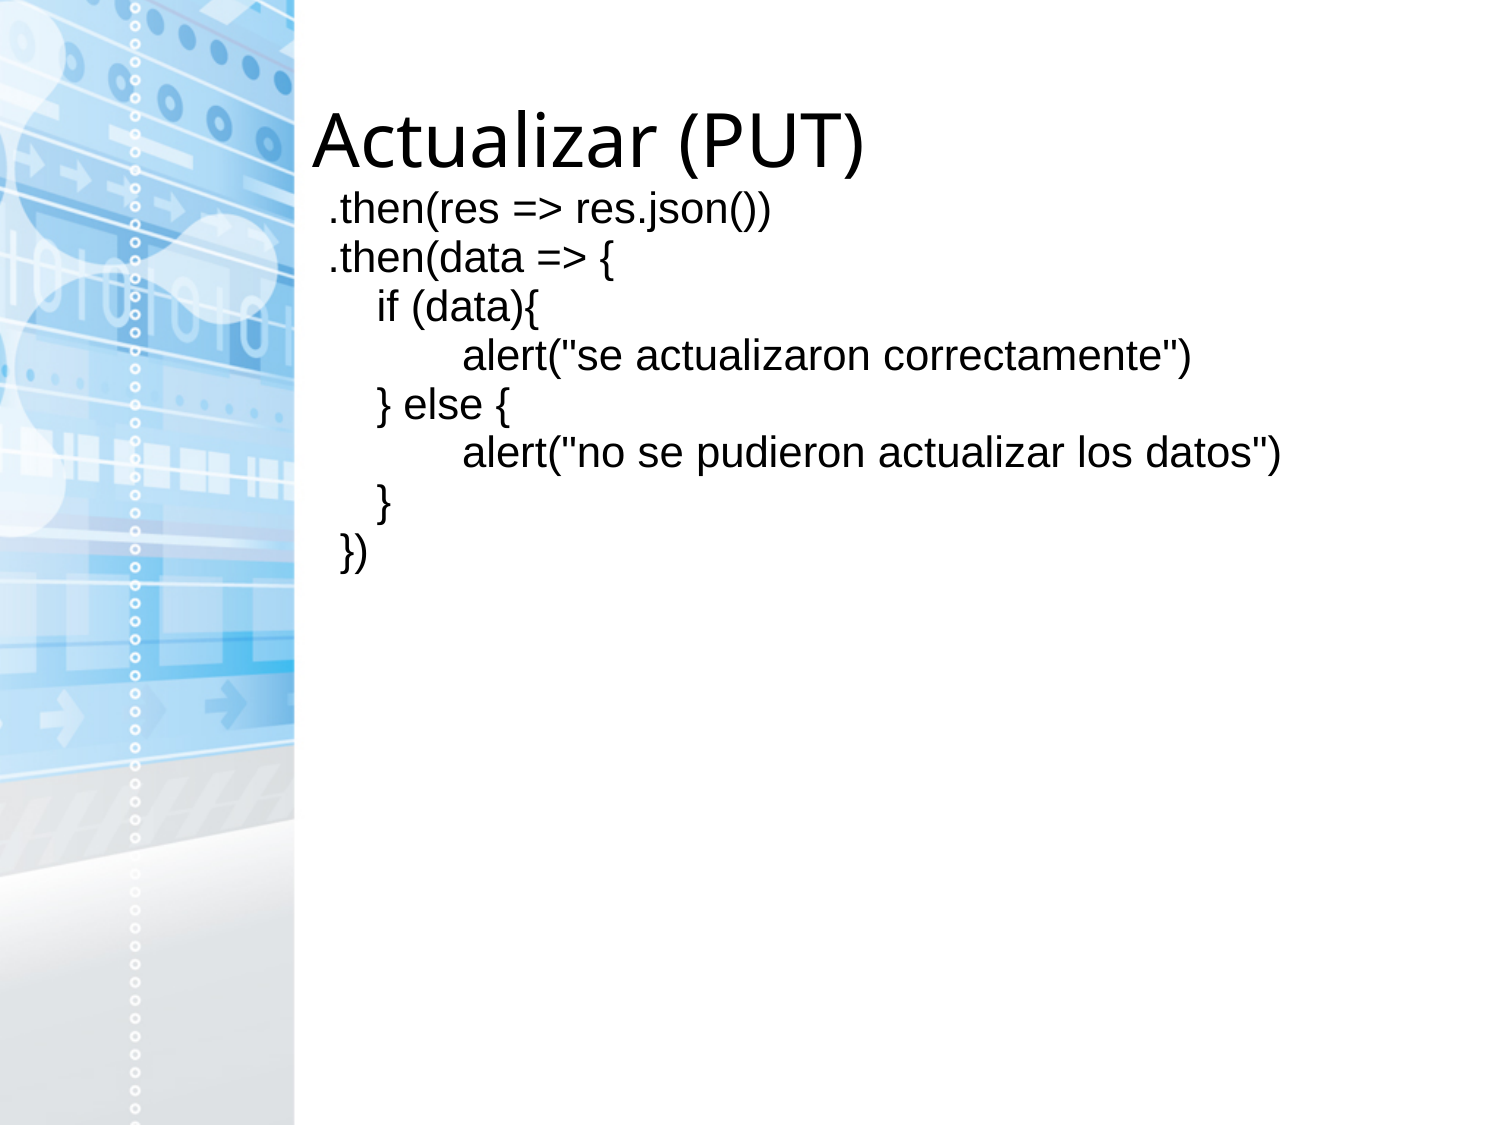

# Actualizar (PUT)
.then(res => res.json())
.then(data => {
 if (data){
 alert("se actualizaron correctamente")
 } else {
 alert("no se pudieron actualizar los datos")
 }
 })